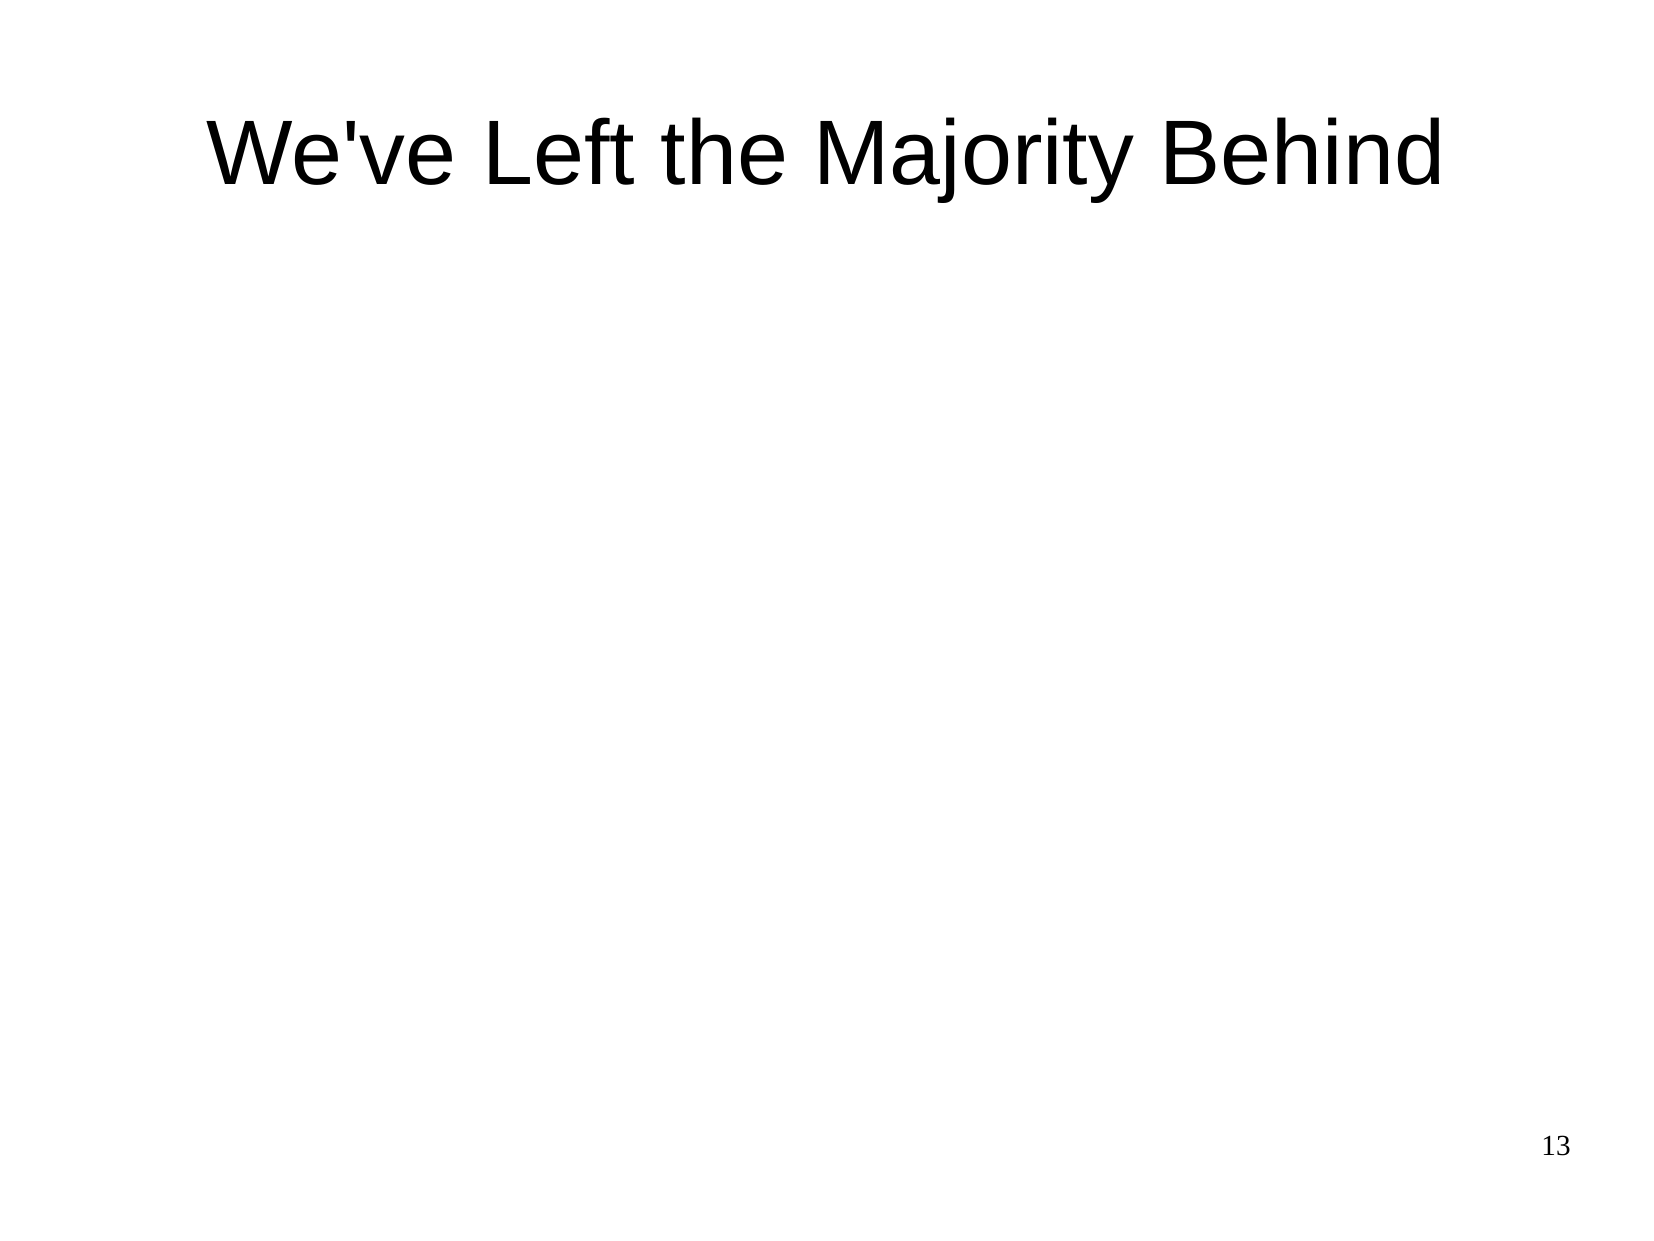

# We've Left the Majority Behind
13